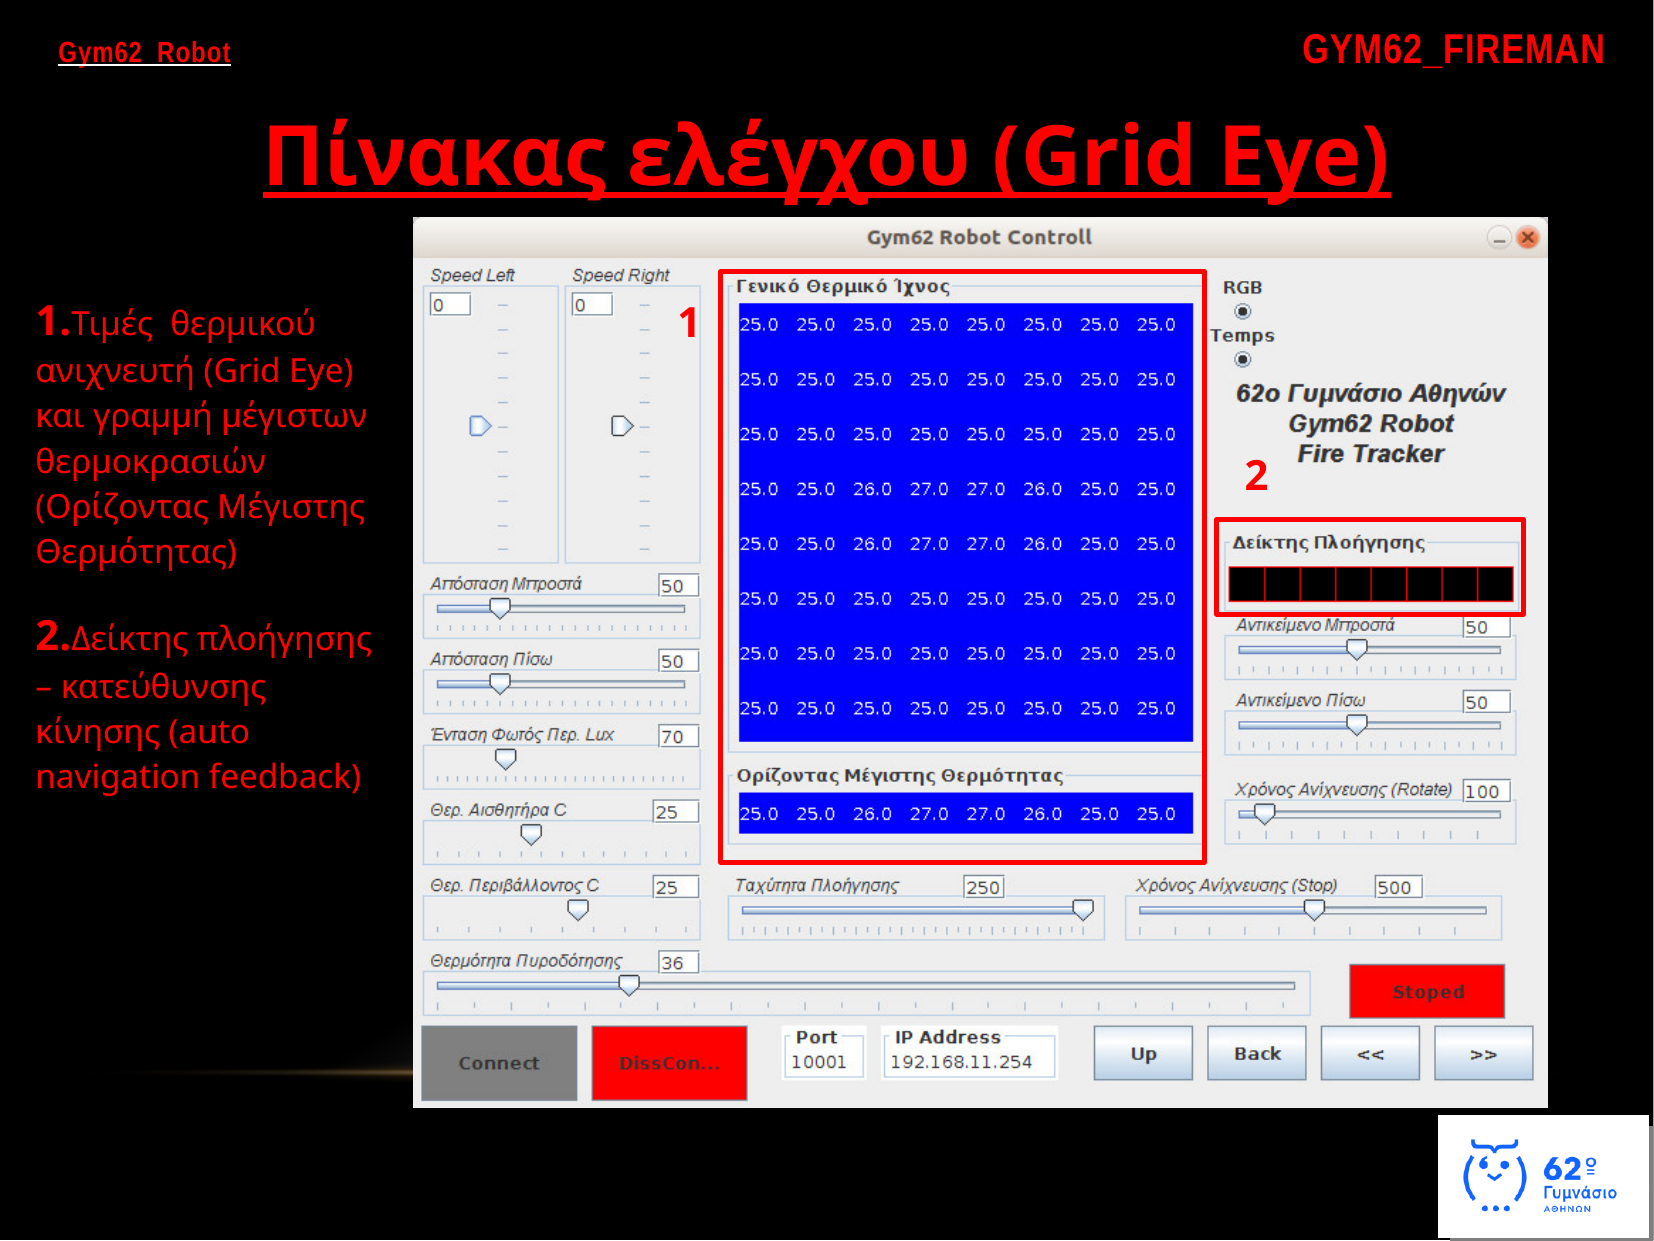

Gym62_Robot
Gym62_FireMan
# Πίνακας ελέγχου (Grid Eye)
1
1.Τιμές θερμικού ανιχνευτή (Grid Eye) και γραμμή μέγιστων θερμοκρασιών (Ορίζοντας Μέγιστης Θερμότητας)
2.Δείκτης πλοήγησης – κατεύθυνσης κίνησης (auto navigation feedback)
2